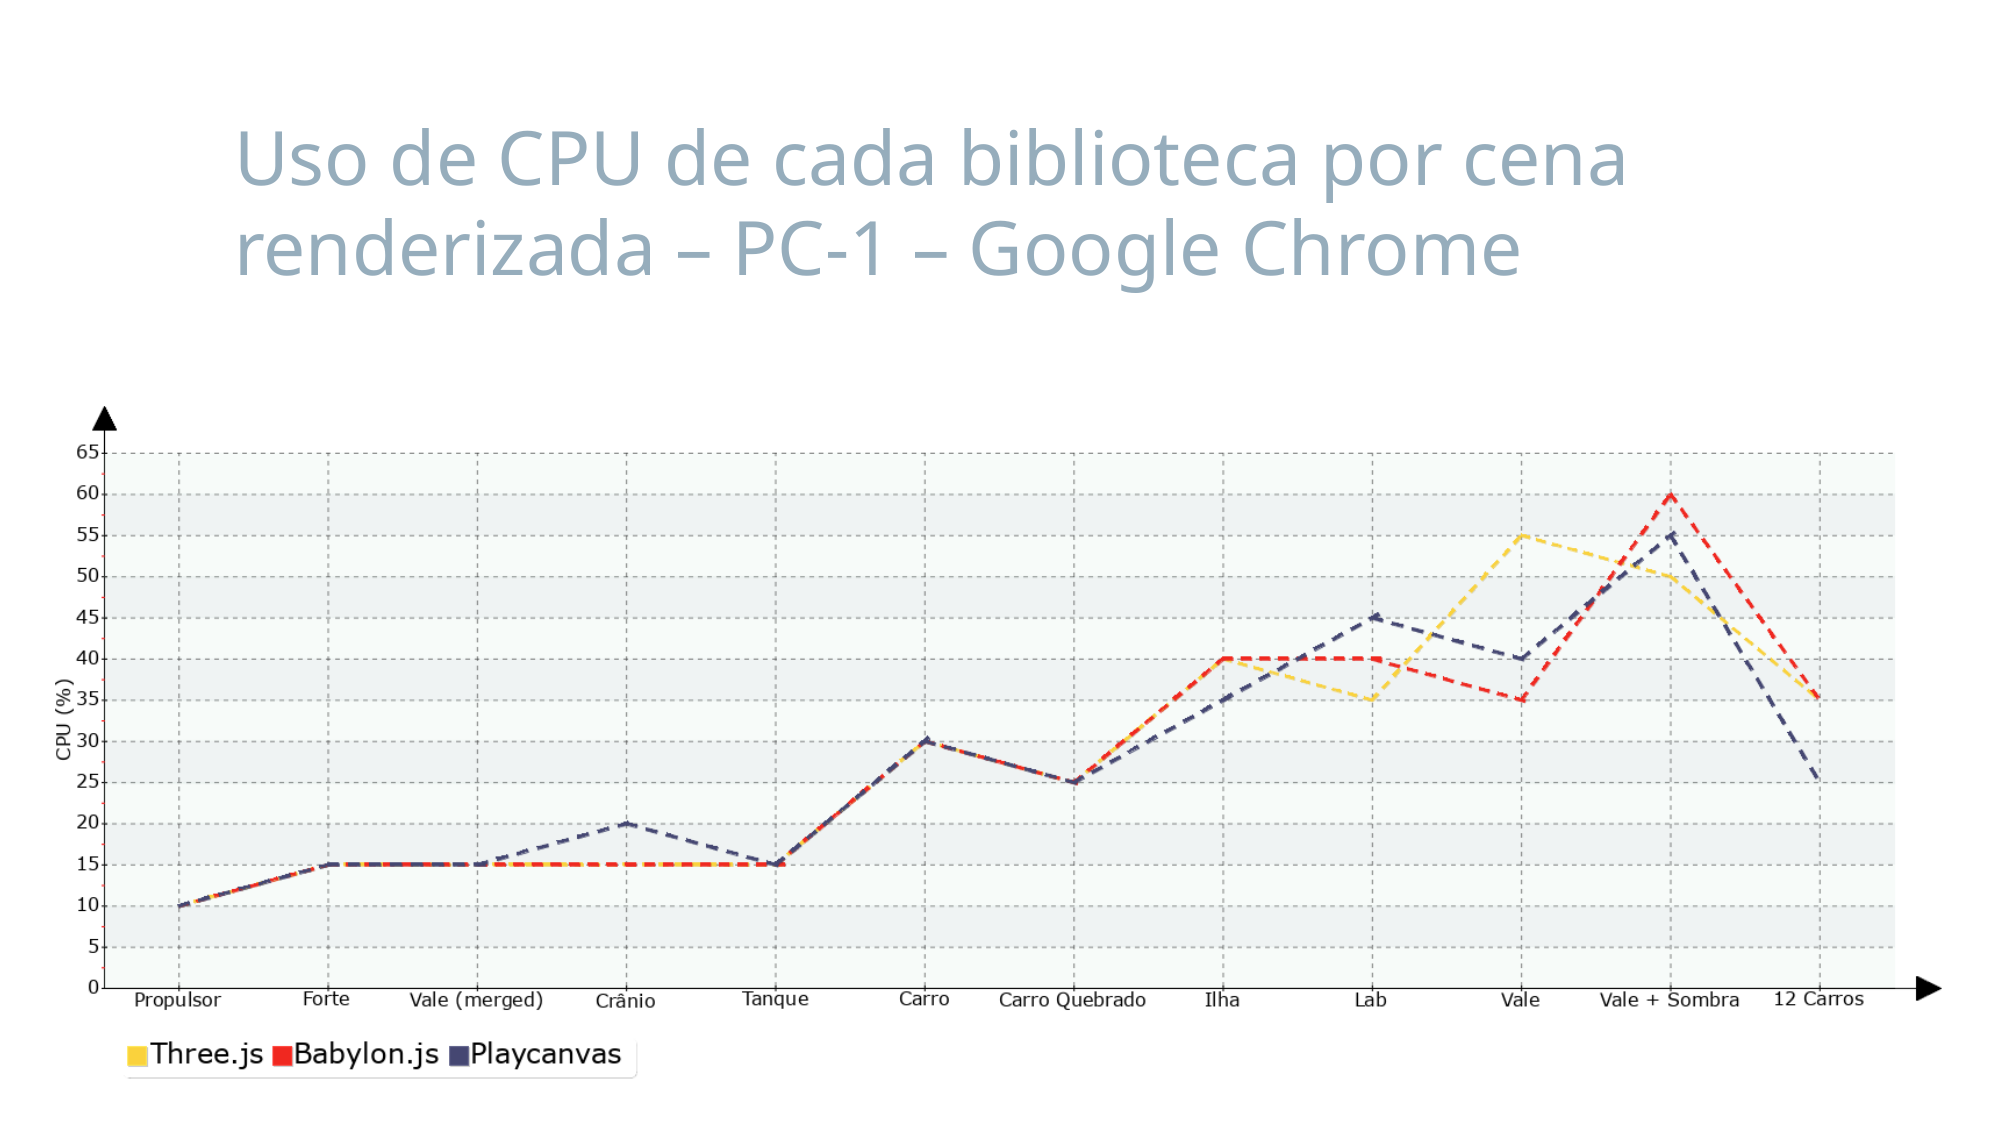

# Uso de CPU de cada biblioteca por cena renderizada – PC-1 – Google Chrome